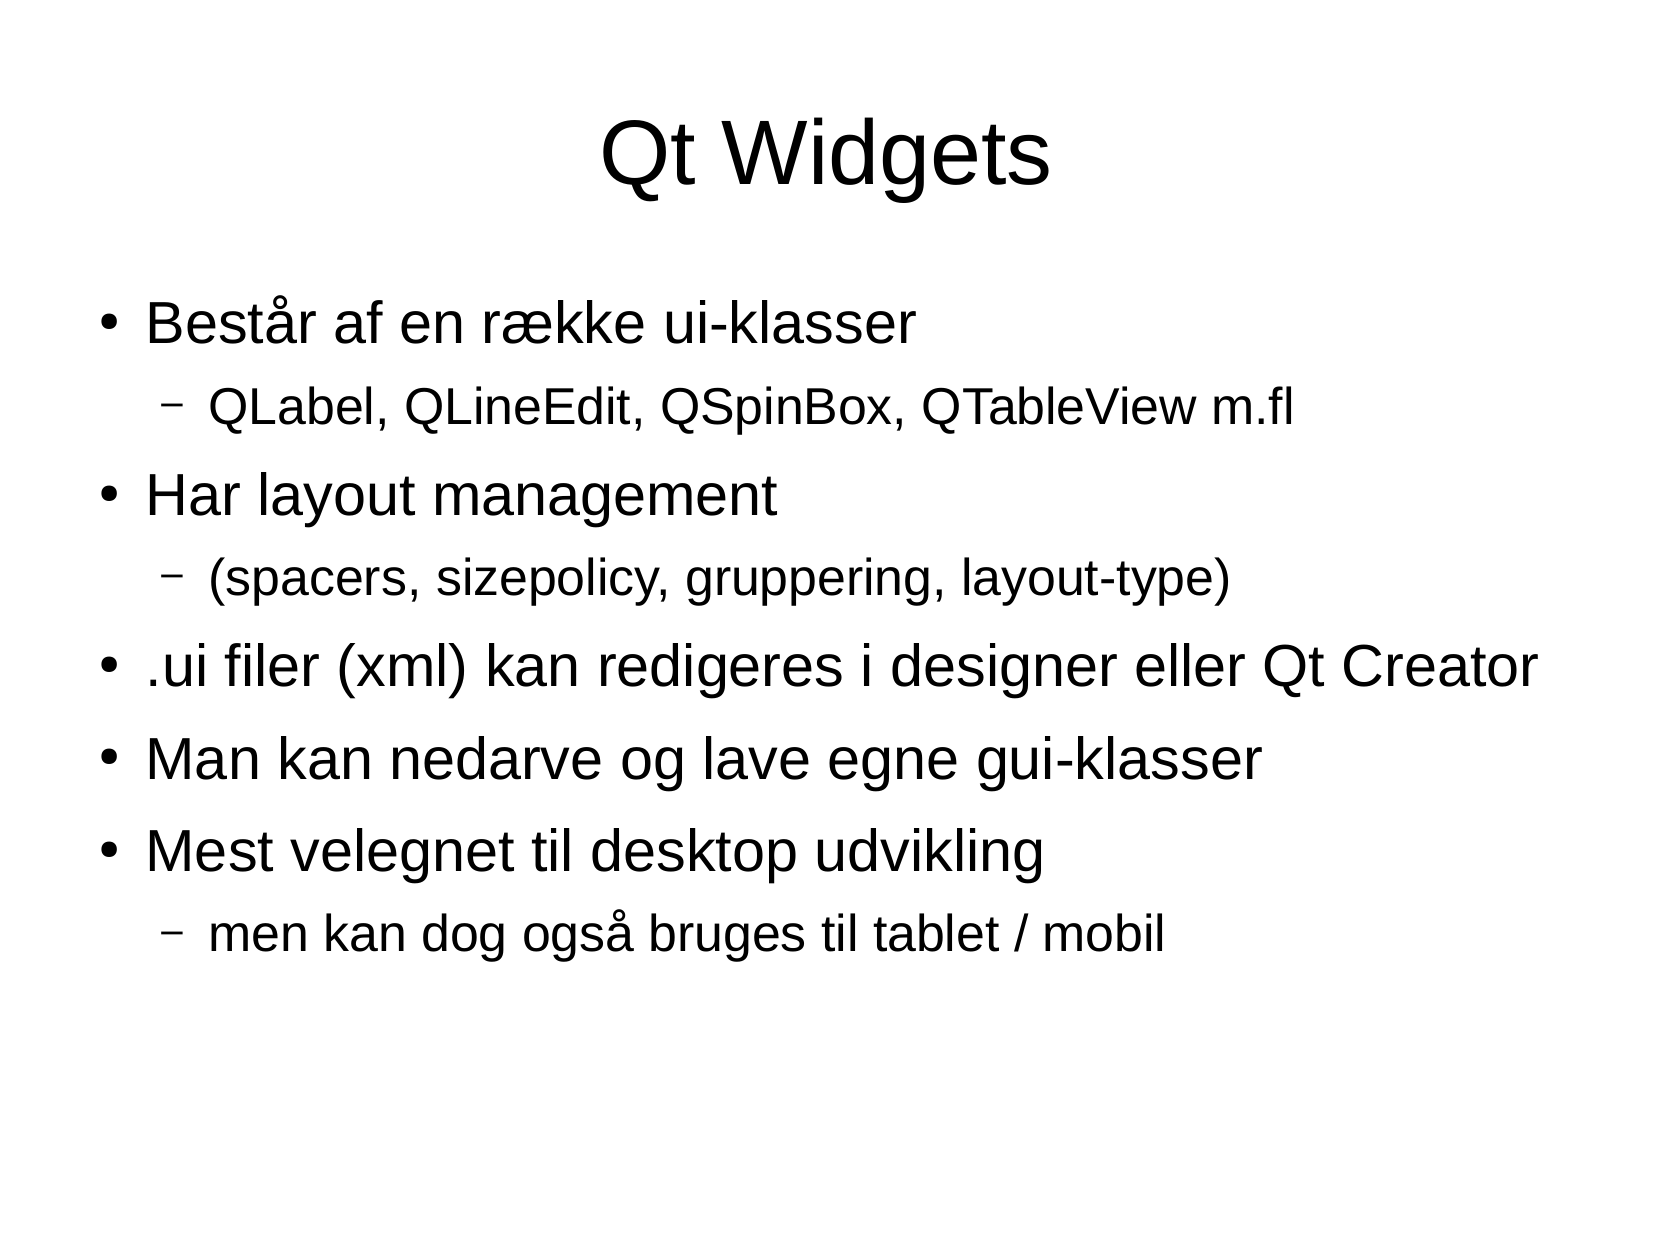

# Qt Widgets
Består af en række ui-klasser
QLabel, QLineEdit, QSpinBox, QTableView m.fl
Har layout management
(spacers, sizepolicy, gruppering, layout-type)
.ui filer (xml) kan redigeres i designer eller Qt Creator
Man kan nedarve og lave egne gui-klasser
Mest velegnet til desktop udvikling
men kan dog også bruges til tablet / mobil